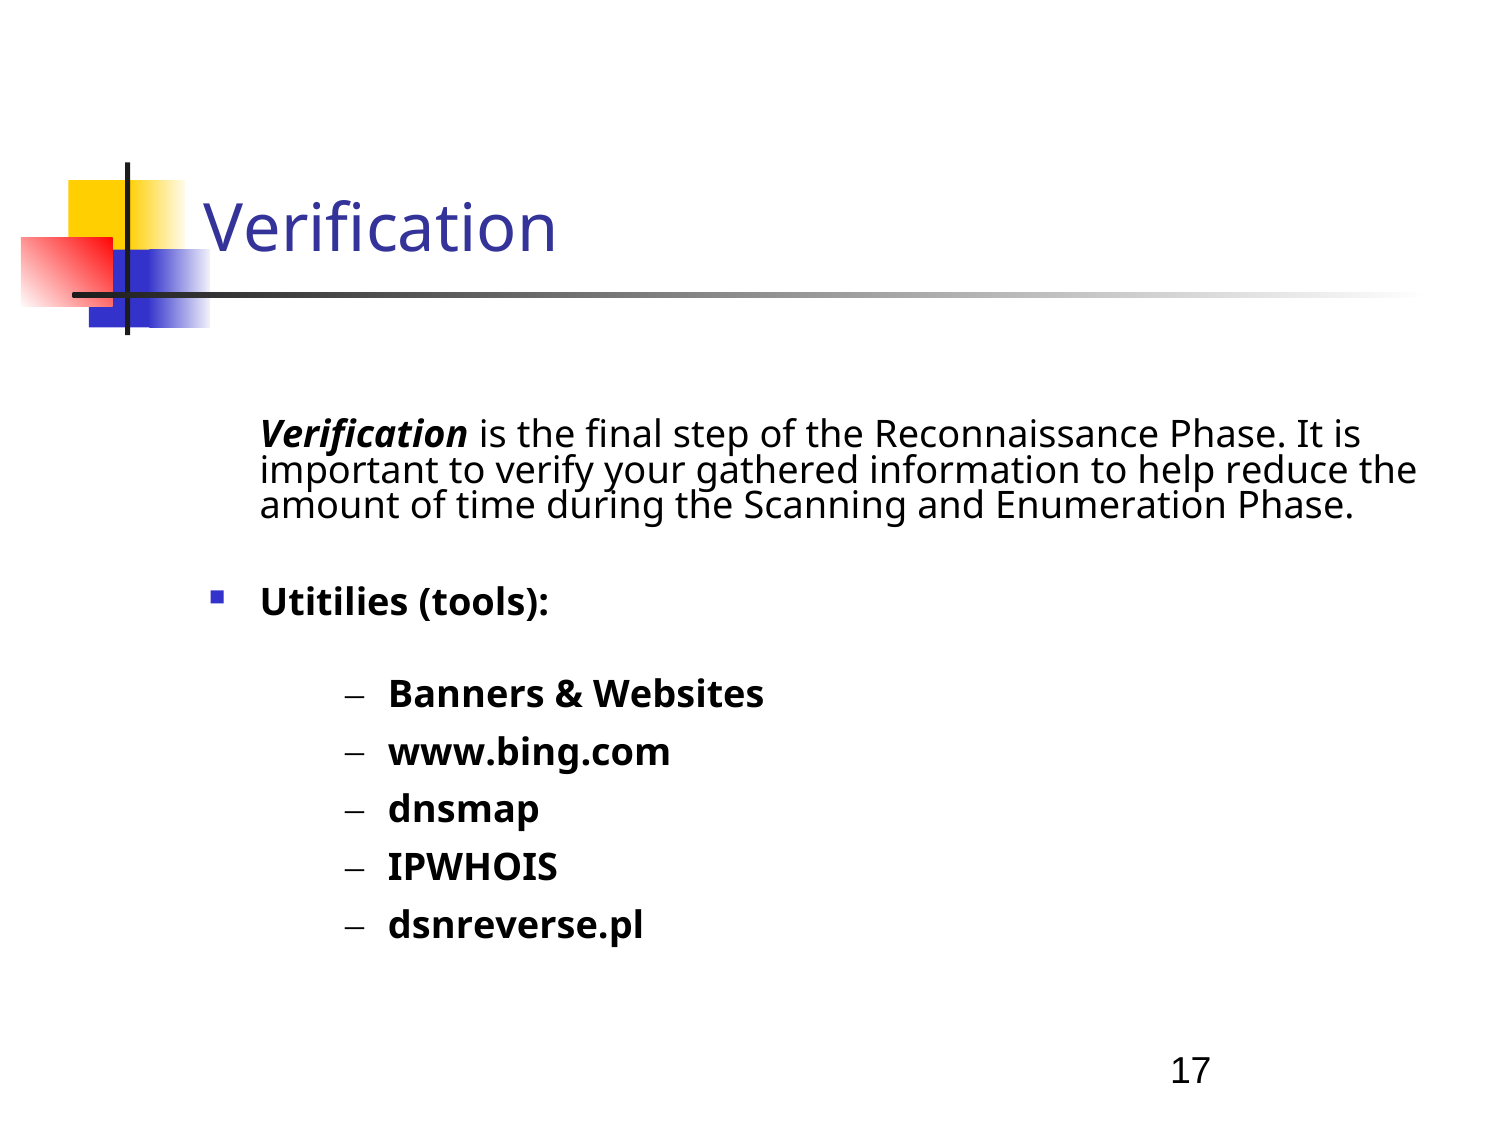

# Verification
Verification is the final step of the Reconnaissance Phase. It is important to verify your gathered information to help reduce the amount of time during the Scanning and Enumeration Phase.
Utitilies (tools):
Banners & Websites
www.bing.com
dnsmap
IPWHOIS
dsnreverse.pl
17